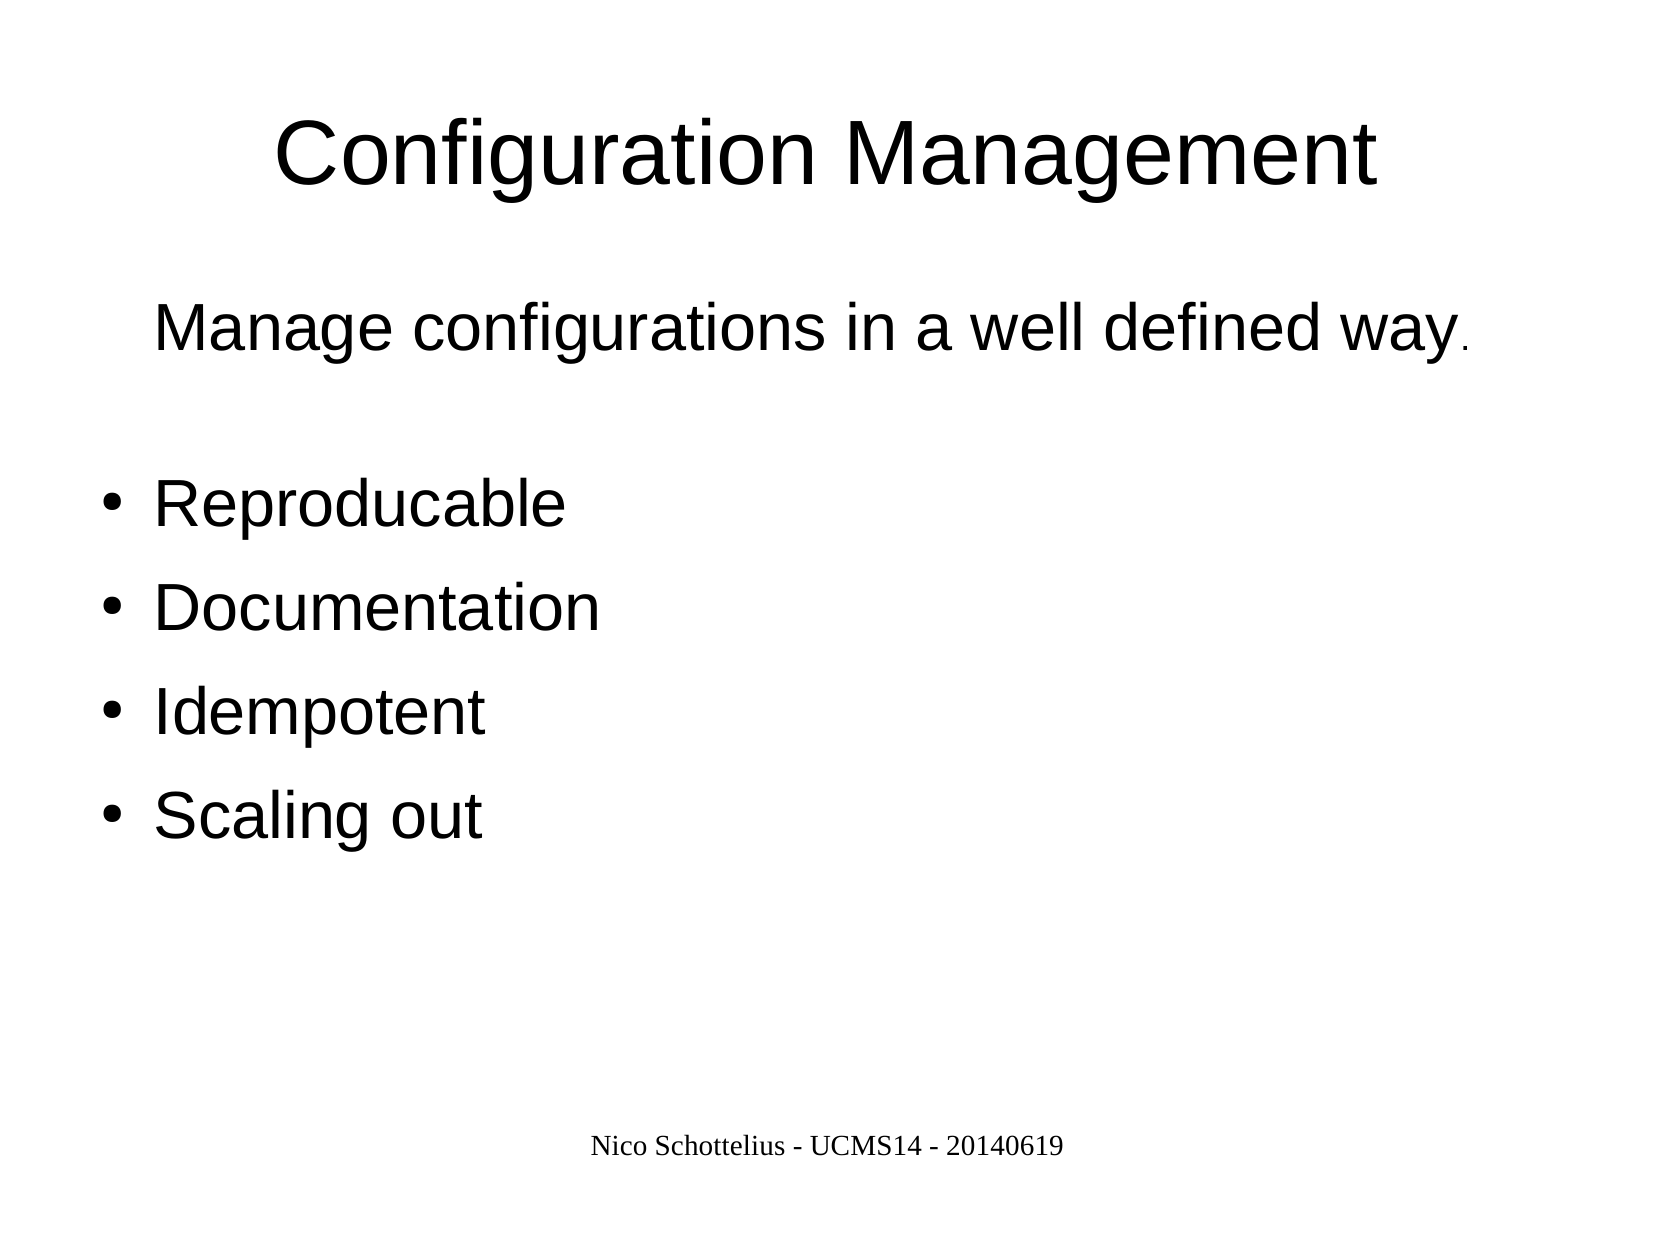

# Configuration Management
Manage configurations in a well defined way.
Reproducable
Documentation
Idempotent
Scaling out
Nico Schottelius - UCMS14 - 20140619